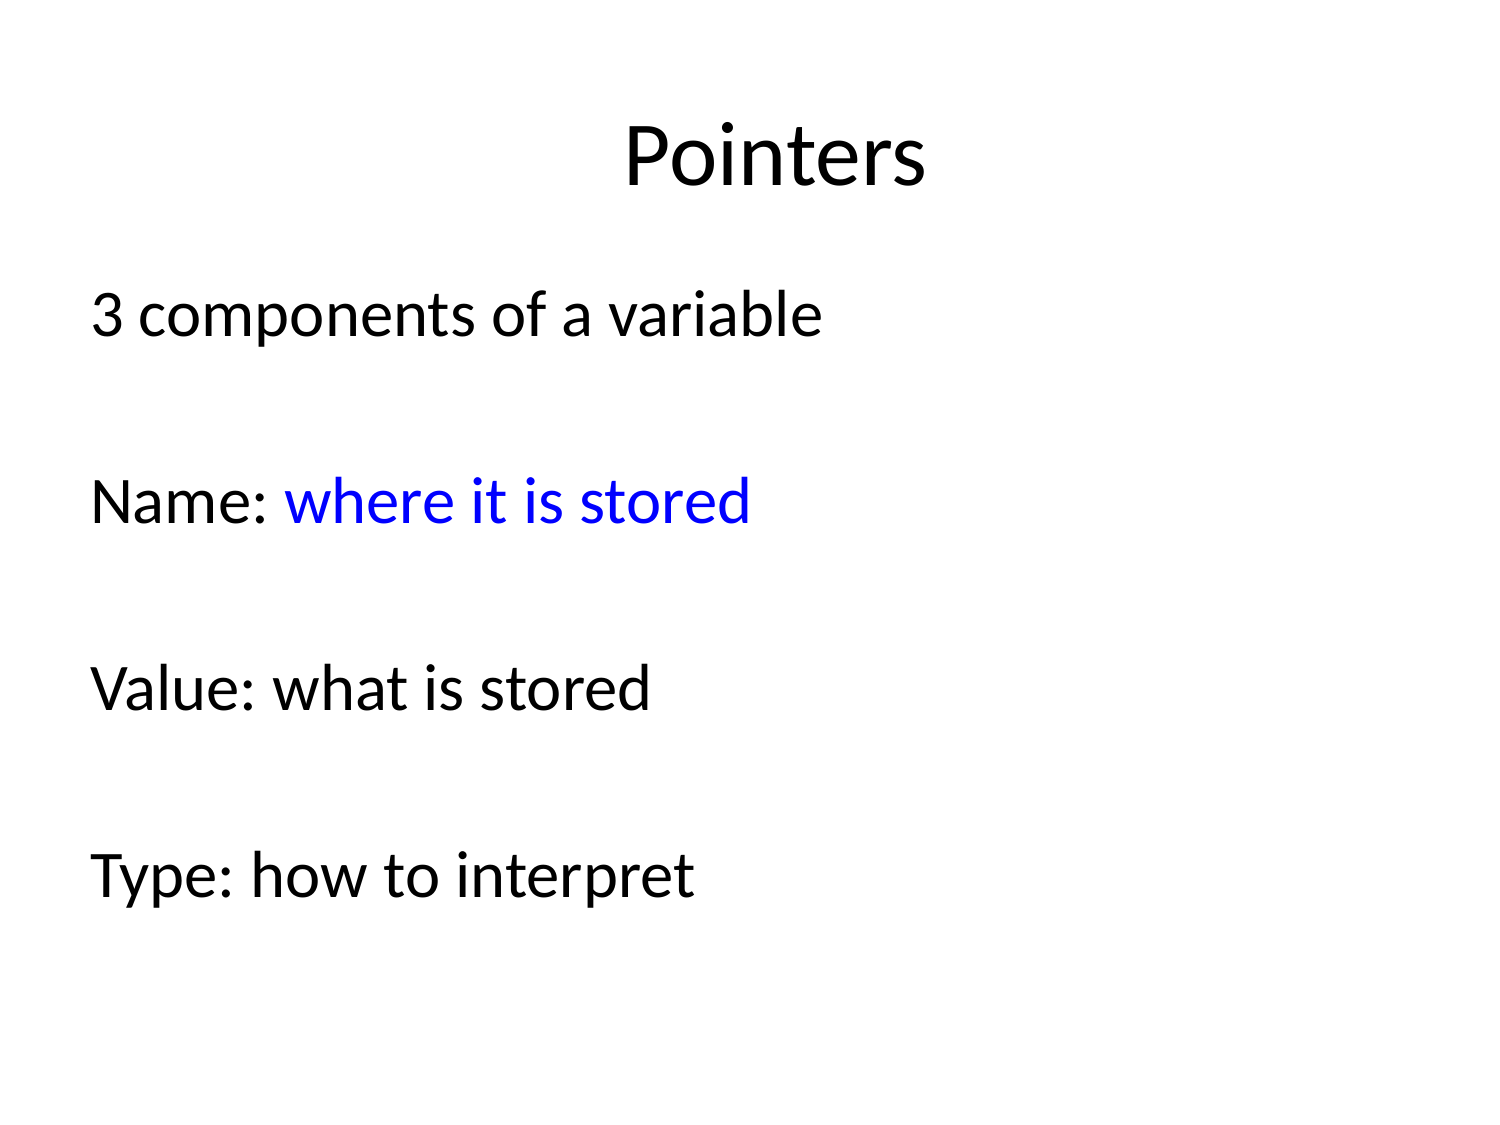

Pointers
# 3 components of a variable
Name: where it is stored
Value: what is stored
Type: how to interpret